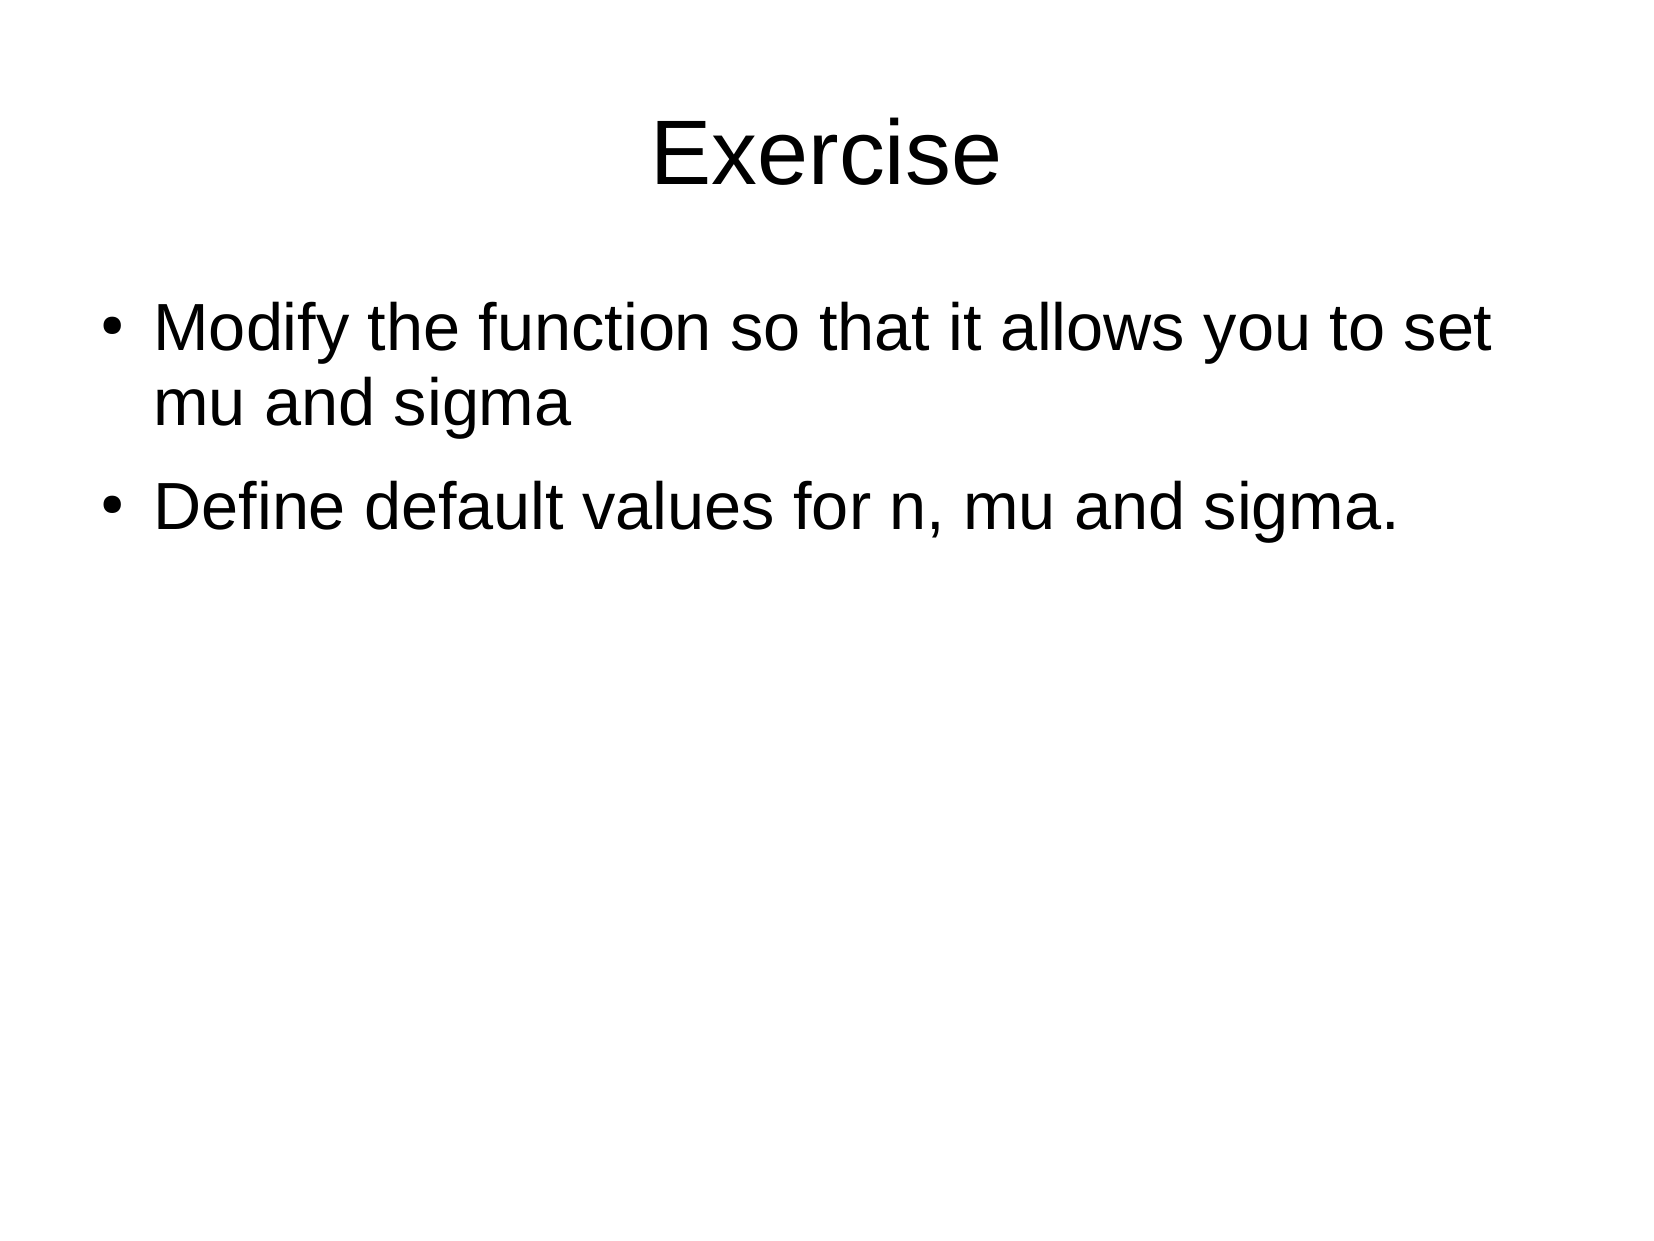

# Exercise
Modify the function so that it allows you to set mu and sigma
Define default values for n, mu and sigma.